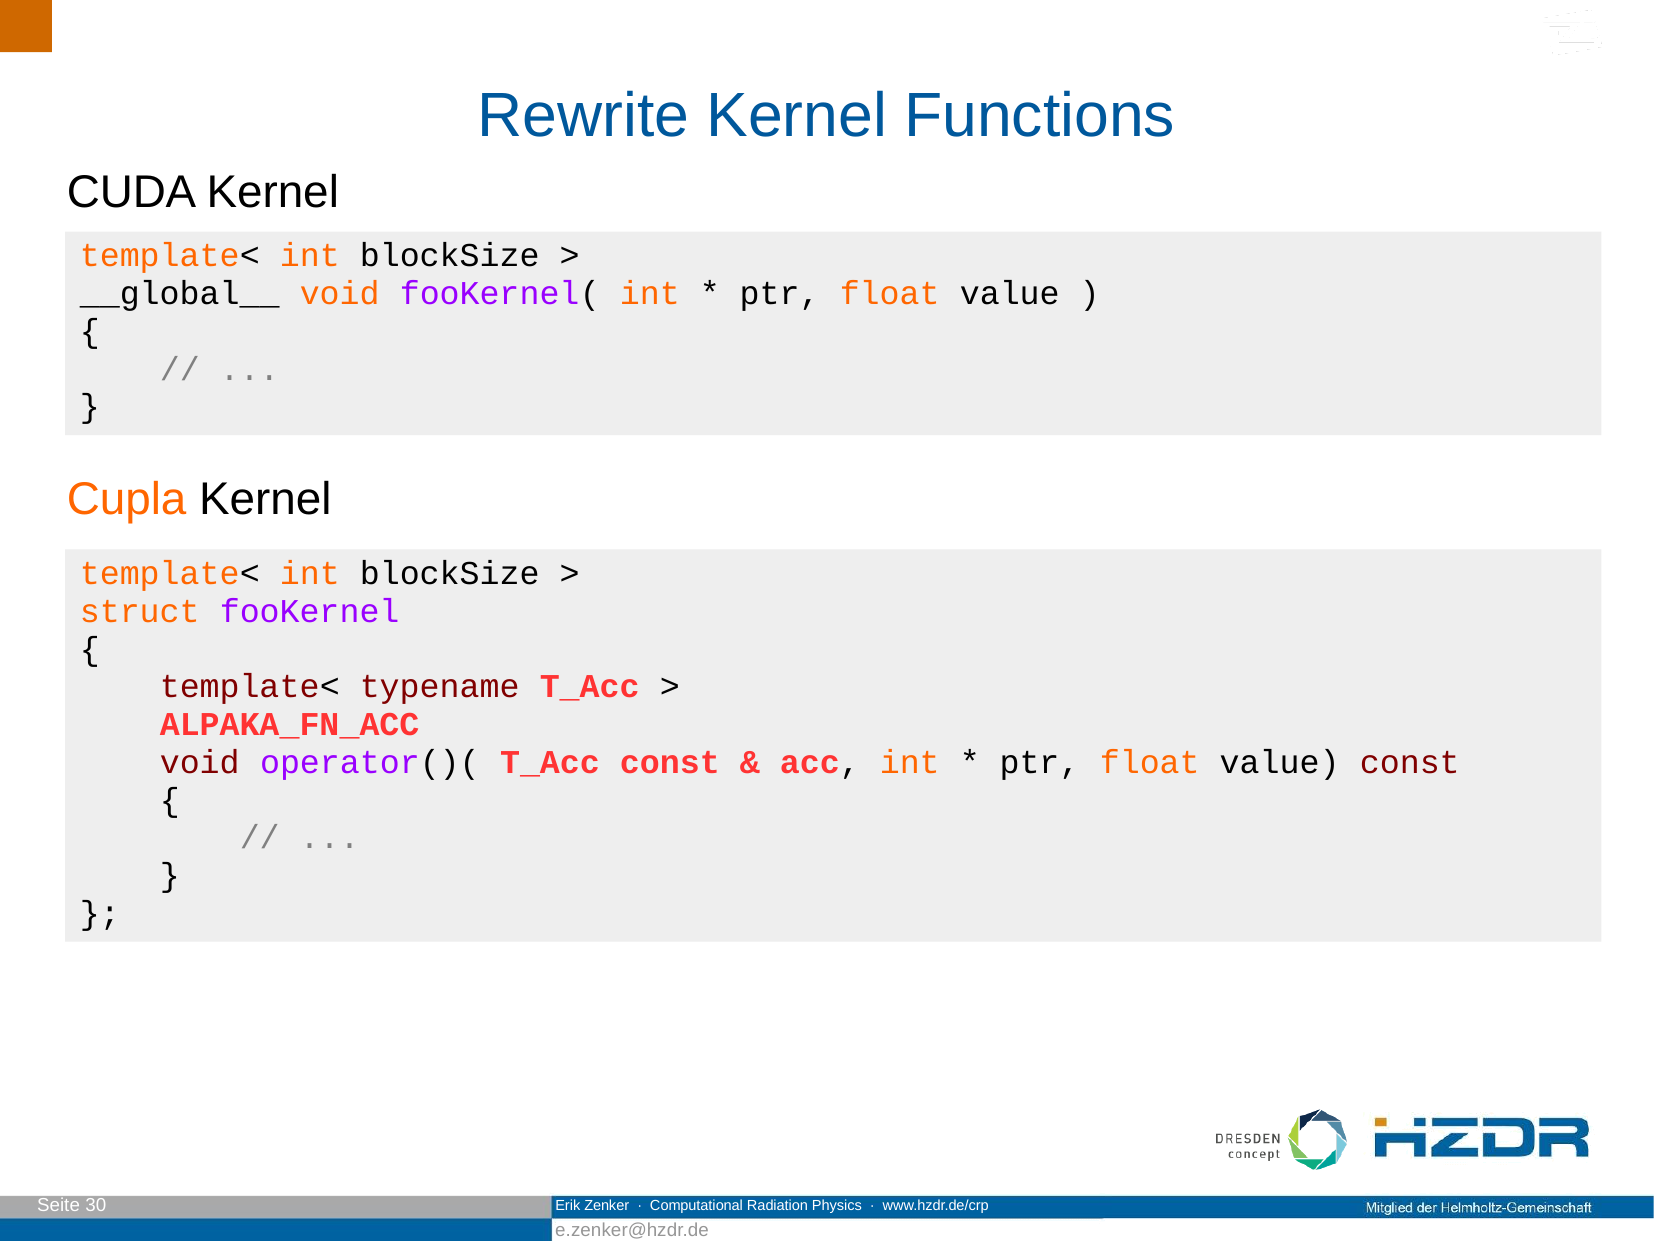

# Rewrite Kernel Functions
CUDA Kernel
template< int blockSize >
__global__ void fooKernel( int * ptr, float value )
{
 // ...
}
Cupla Kernel
template< int blockSize >
struct fooKernel
{
 template< typename T_Acc >
 ALPAKA_FN_ACC
 void operator()( T_Acc const & acc, int * ptr, float value) const
 {
 // ...
 }
};